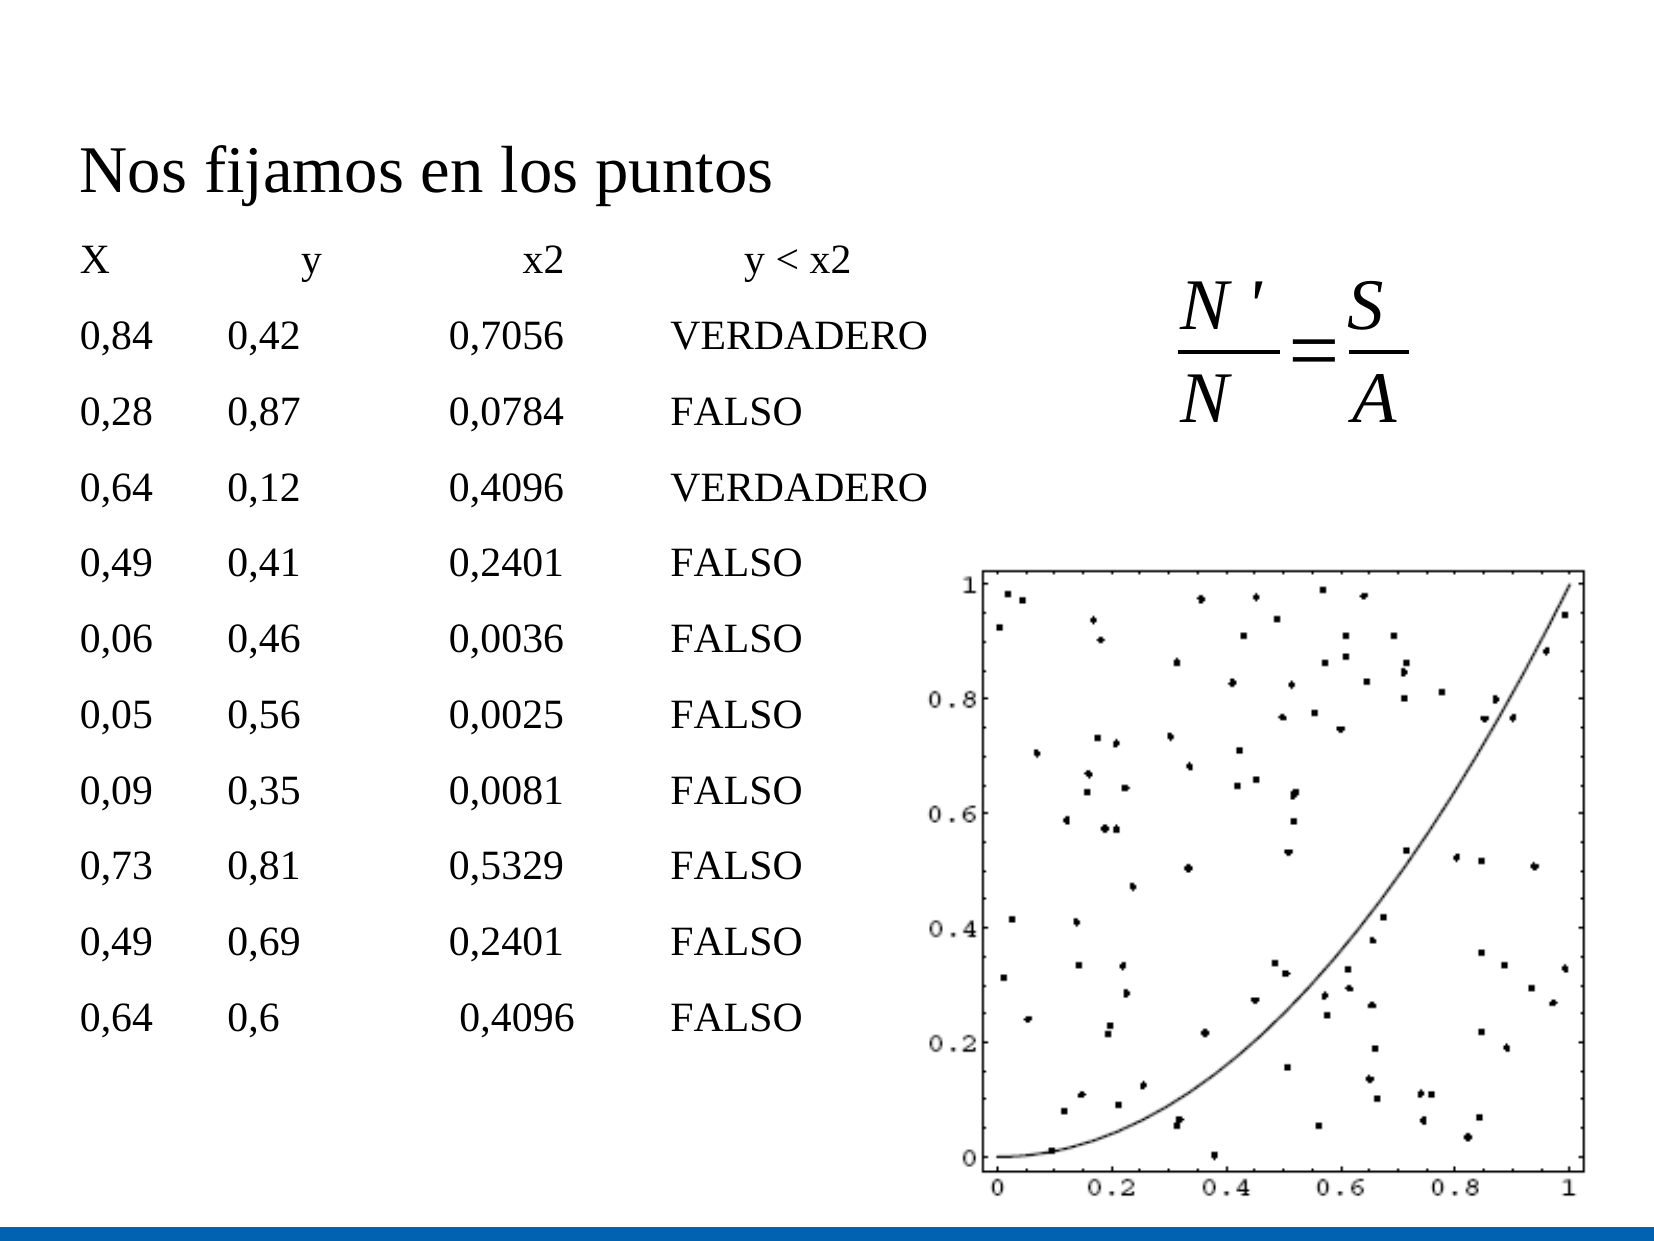

# Nos fijamos en los puntos
X		 	y		 	x2		 	y < x2
0,84 	0,42		 	0,7056	 	VERDADERO
0,28 	0,87		 	0,0784	 	FALSO
0,64 	0,12		 	0,4096	 	VERDADERO
0,49 	0,41		 	0,2401	 	FALSO
0,06 	0,46		 	0,0036	 	FALSO
0,05 	0,56		 	0,0025	 	FALSO
0,09 	0,35		 	0,0081	 	FALSO
0,73 	0,81		 	0,5329	 	FALSO
0,49 	0,69		 	0,2401	 	FALSO
0,64 	0,6			 0,4096	 	FALSO